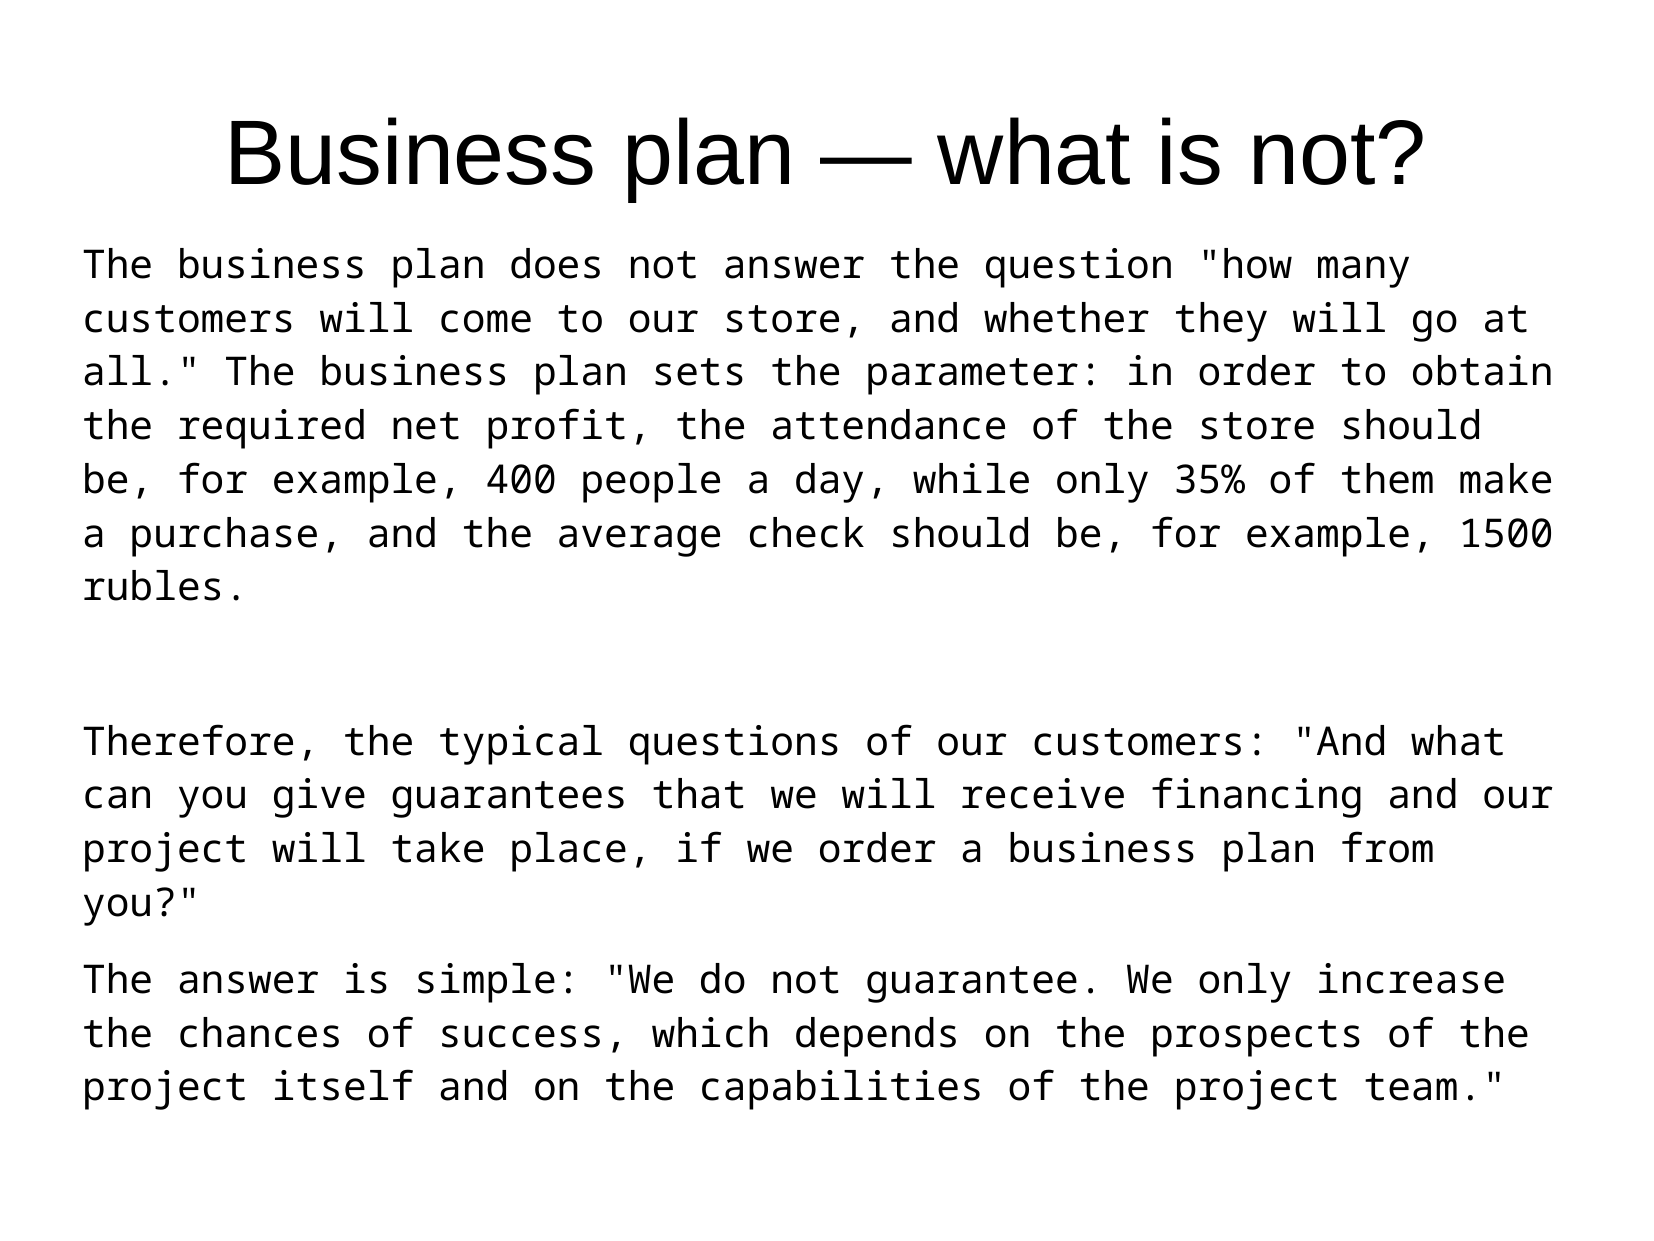

# Business plan — what is not?
The business plan does not answer the question "how many customers will come to our store, and whether they will go at all." The business plan sets the parameter: in order to obtain the required net profit, the attendance of the store should be, for example, 400 people a day, while only 35% of them make a purchase, and the average check should be, for example, 1500 rubles.
Therefore, the typical questions of our customers: "And what can you give guarantees that we will receive financing and our project will take place, if we order a business plan from you?"
The answer is simple: "We do not guarantee. We only increase the chances of success, which depends on the prospects of the project itself and on the capabilities of the project team."